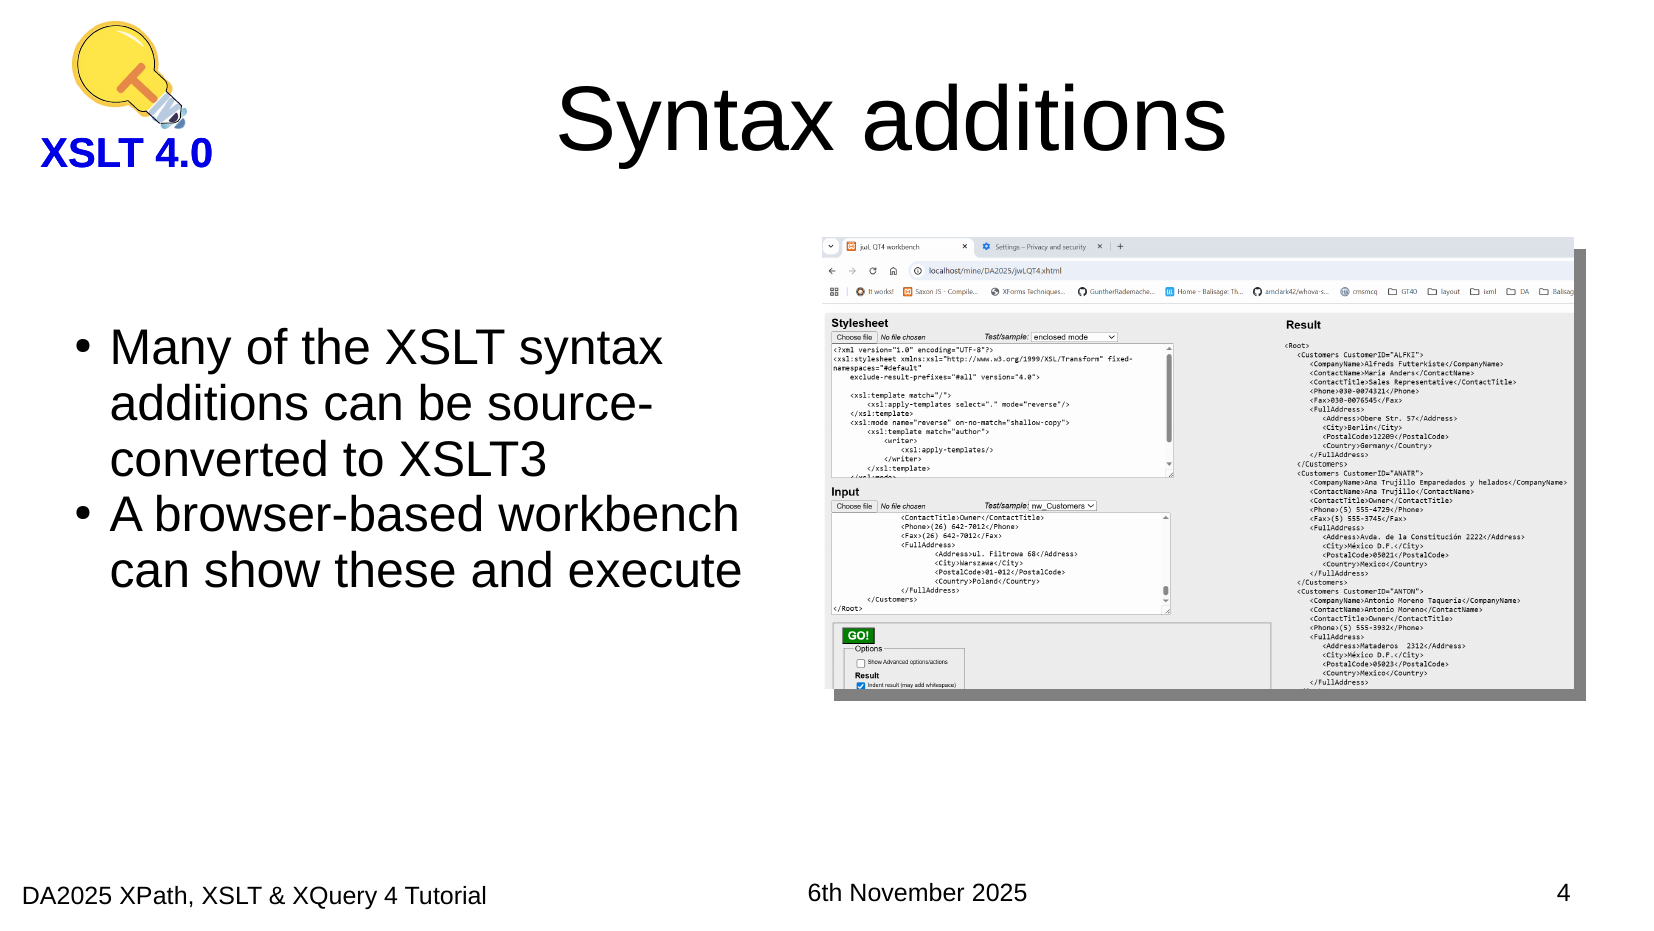

XSLT 4.0
# Syntax additions
Many of the XSLT syntax additions can be source-converted to XSLT3
A browser-based workbench can show these and execute
4
6th November 2025
DA2025 XPath, XSLT & XQuery 4 Tutorial